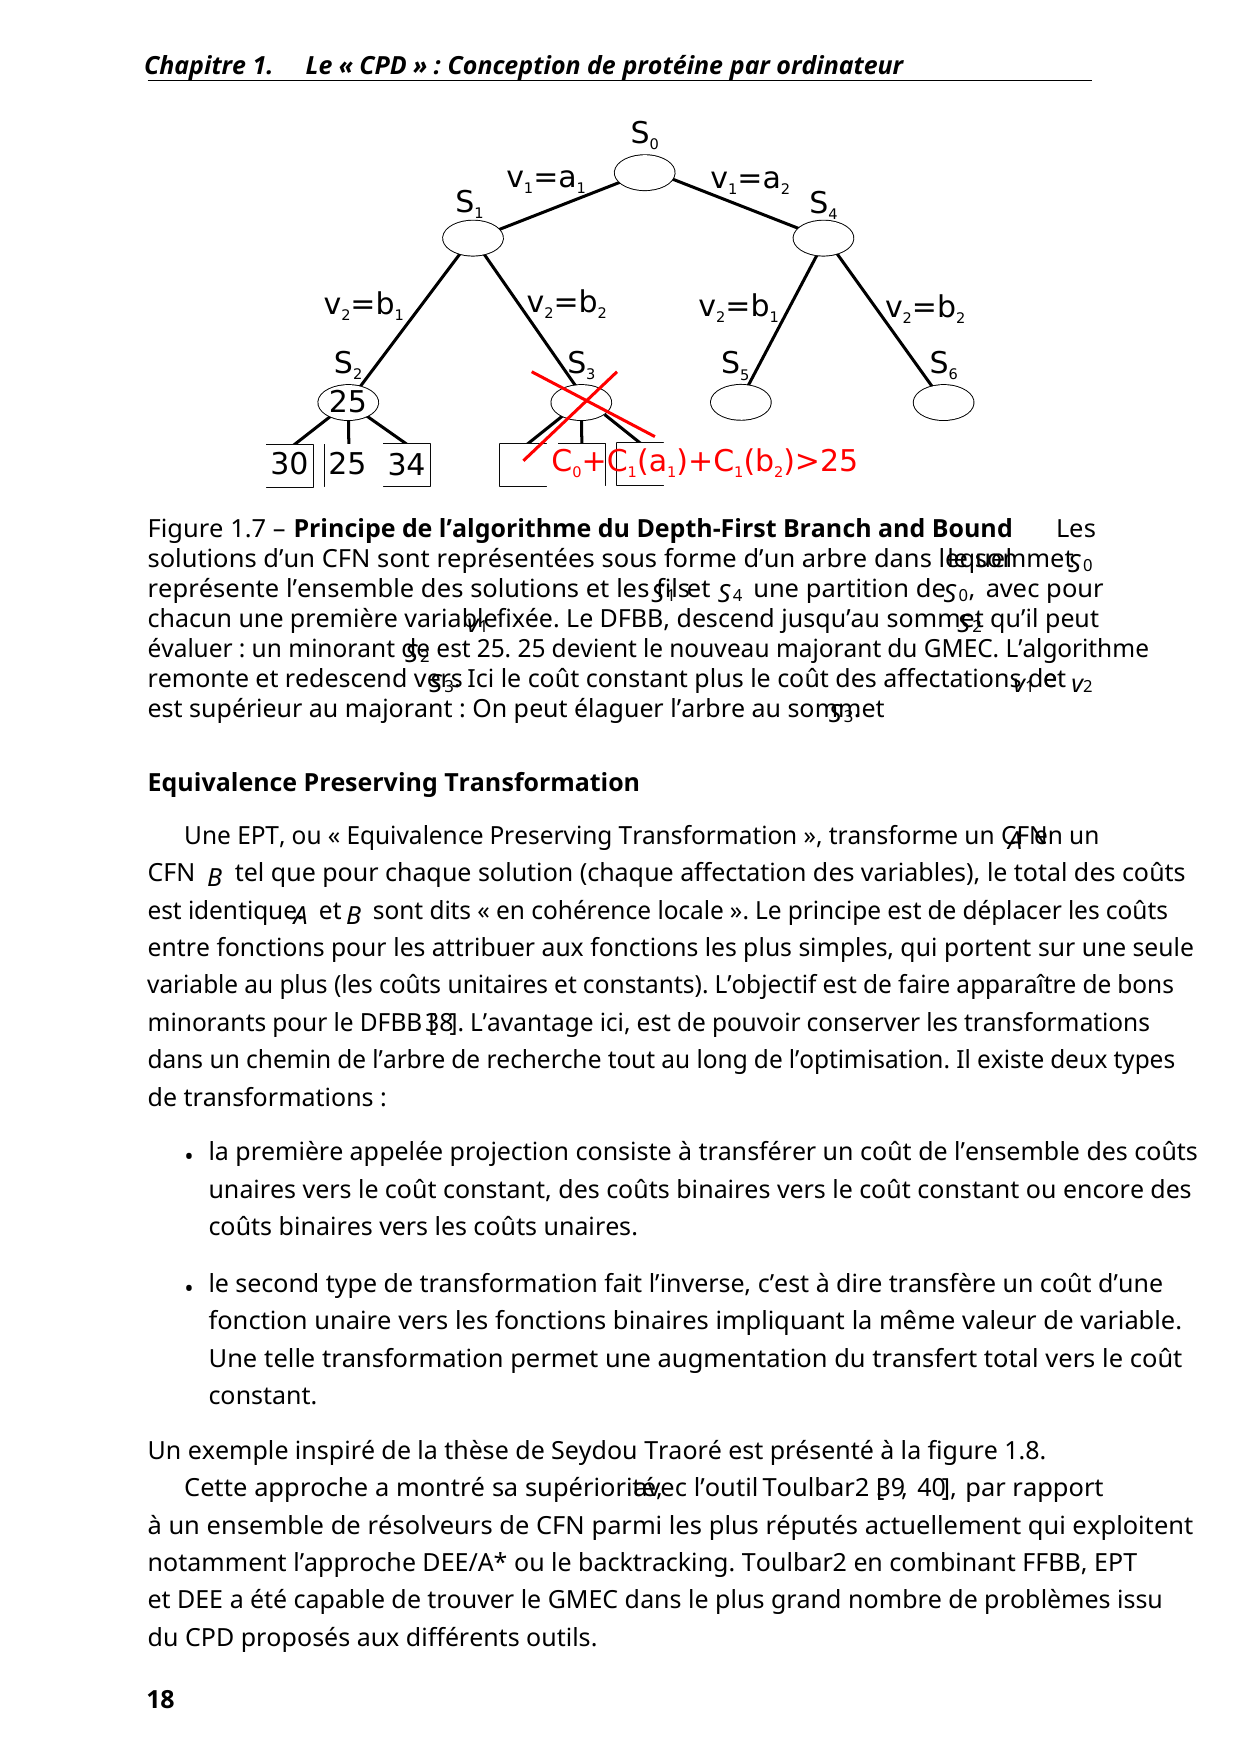

Chapitre 1.
Le « CPD » : Conception de protéine par ordinateur
S
0
v
=a
v
=a
1
1
1
2
S
S
1
4
v
=b
v
=b
v
=b
v
=b
2
2
2
1
2
1
2
2
S
S
S
S
2
3
6
5
25
C
+C
(a
)+C
(b
)>25
30
25
34
34
0
1
1
1
2
Figure 1.7 –
Principe de l’algorithme du Depth-First Branch and Bound
Les
solutions d’un CFN sont représentées sous forme d’un arbre dans lequel
le sommet
S
0
représente l’ensemble des solutions et les fils
et
une partition de
,
avec pour
S
S
S
1
4
0
chacun une première variable
fixée. Le DFBB, descend jusqu’au sommet
qu’il peut
v
S
1
2
évaluer : un minorant de
est 25. 25 devient le nouveau majorant du GMEC. L’algorithme
S
2
remonte et redescend vers
. Ici le coût constant plus le coût des affectations de
et
S
v
v
3
1
2
est supérieur au majorant : On peut élaguer l’arbre au sommet
.
S
3
Equivalence Preserving Transformation
Une EPT, ou « Equivalence Preserving Transformation », transforme un CFN
en un
A
CFN
tel que pour chaque solution (chaque affectation des variables), le total des coûts
B
est identique.
et
sont dits « en cohérence locale ». Le principe est de déplacer les coûts
A
B
entre fonctions pour les attribuer aux fonctions les plus simples, qui portent sur une seule
variable au plus (les coûts unitaires et constants). L’objectif est de faire apparaître de bons
minorants pour le DFBB [
38
]. L’avantage ici, est de pouvoir conserver les transformations
dans un chemin de l’arbre de recherche tout au long de l’optimisation. Il existe deux types
de transformations :
la première appelée projection consiste à transférer un coût de l’ensemble des coûts
•
unaires vers le coût constant, des coûts binaires vers le coût constant ou encore des
coûts binaires vers les coûts unaires.
le second type de transformation fait l’inverse, c’est à dire transfère un coût d’une
•
fonction unaire vers les fonctions binaires impliquant la même valeur de variable.
Une telle transformation permet une augmentation du transfert total vers le coût
constant.
Un exemple inspiré de la thèse de Seydou Traoré est présenté à la figure 1.8.
Cette approche a montré sa supériorité,
avec l’outil
Toulbar2 [
39
,
40
],
par rapport
à un ensemble de résolveurs de CFN parmi les plus réputés actuellement qui exploitent
notamment l’approche DEE/A* ou le backtracking. Toulbar2 en combinant FFBB, EPT
et DEE a été capable de trouver le GMEC dans le plus grand nombre de problèmes issu
du CPD proposés aux différents outils.
18